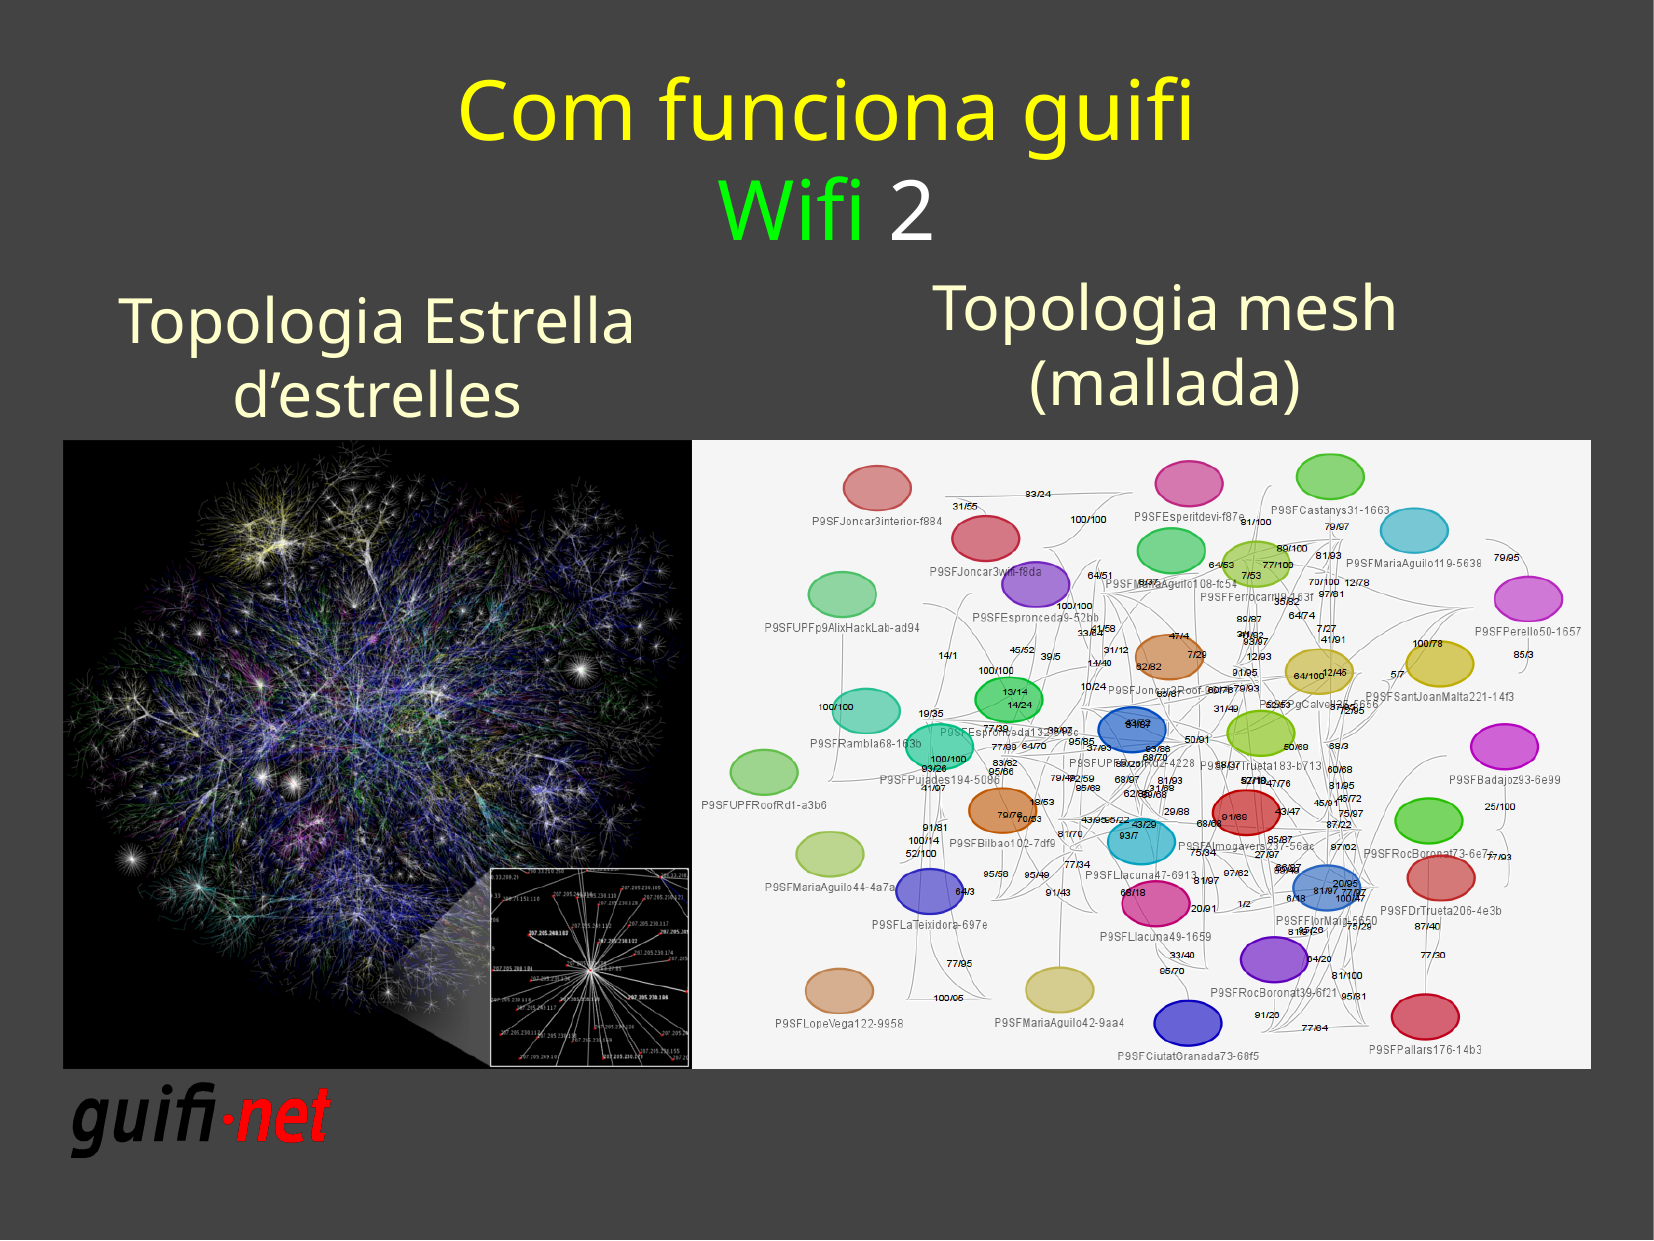

# Com funciona guifi Wifi 2
Topologia mesh
(mallada)
Topologia Estrella d’estrelles